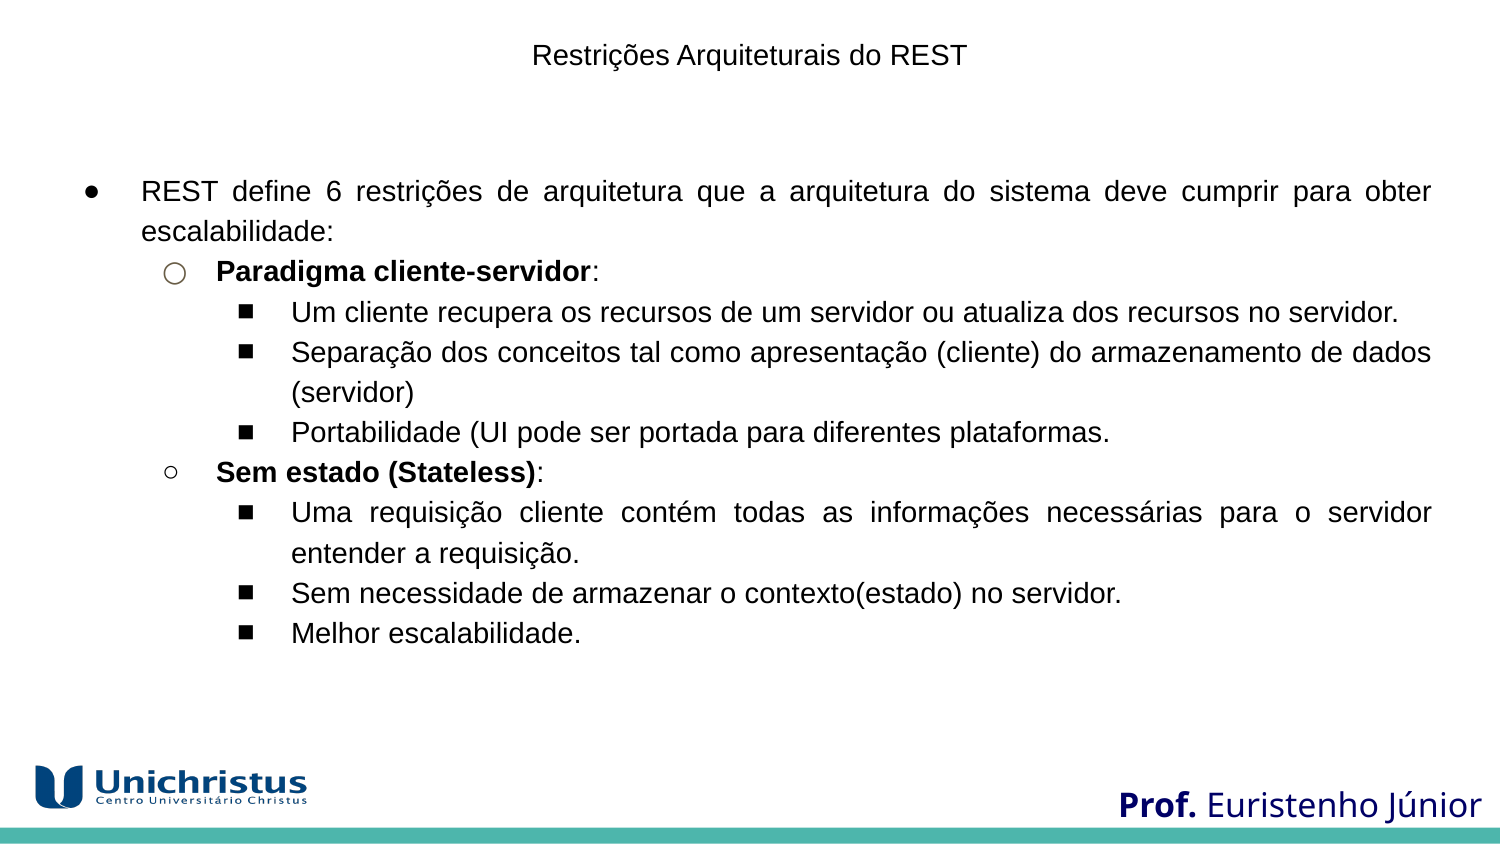

# Restrições Arquiteturais do REST
REST define 6 restrições de arquitetura que a arquitetura do sistema deve cumprir para obter escalabilidade:
Paradigma cliente-servidor:
Um cliente recupera os recursos de um servidor ou atualiza dos recursos no servidor.
Separação dos conceitos tal como apresentação (cliente) do armazenamento de dados (servidor)
Portabilidade (UI pode ser portada para diferentes plataformas.
Sem estado (Stateless):
Uma requisição cliente contém todas as informações necessárias para o servidor entender a requisição.
Sem necessidade de armazenar o contexto(estado) no servidor.
Melhor escalabilidade.
Prof. Euristenho Júnior